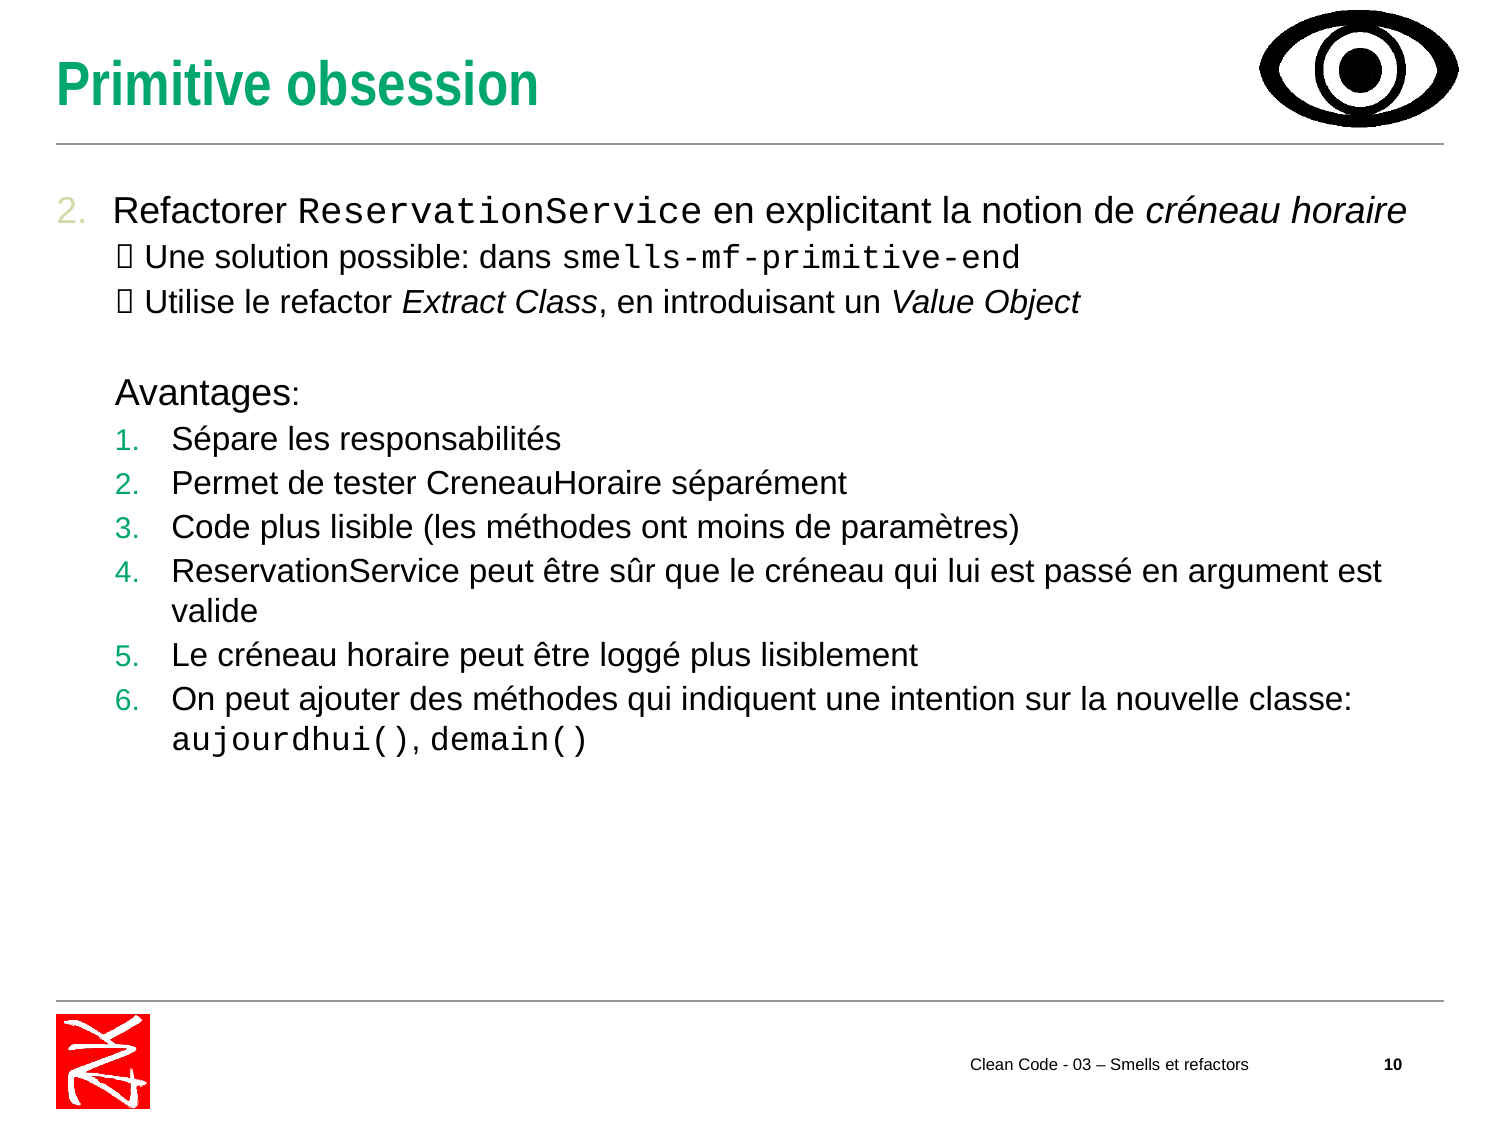

# Primitive obsession
Refactorer ReservationService en explicitant la notion de créneau horaire
 Une solution possible: dans smells-mf-primitive-end
 Utilise le refactor Extract Class, en introduisant un Value Object
Avantages:
Sépare les responsabilités
Permet de tester CreneauHoraire séparément
Code plus lisible (les méthodes ont moins de paramètres)
ReservationService peut être sûr que le créneau qui lui est passé en argument est valide
Le créneau horaire peut être loggé plus lisiblement
On peut ajouter des méthodes qui indiquent une intention sur la nouvelle classe: aujourdhui(), demain()
Clean Code - 03 – Smells et refactors